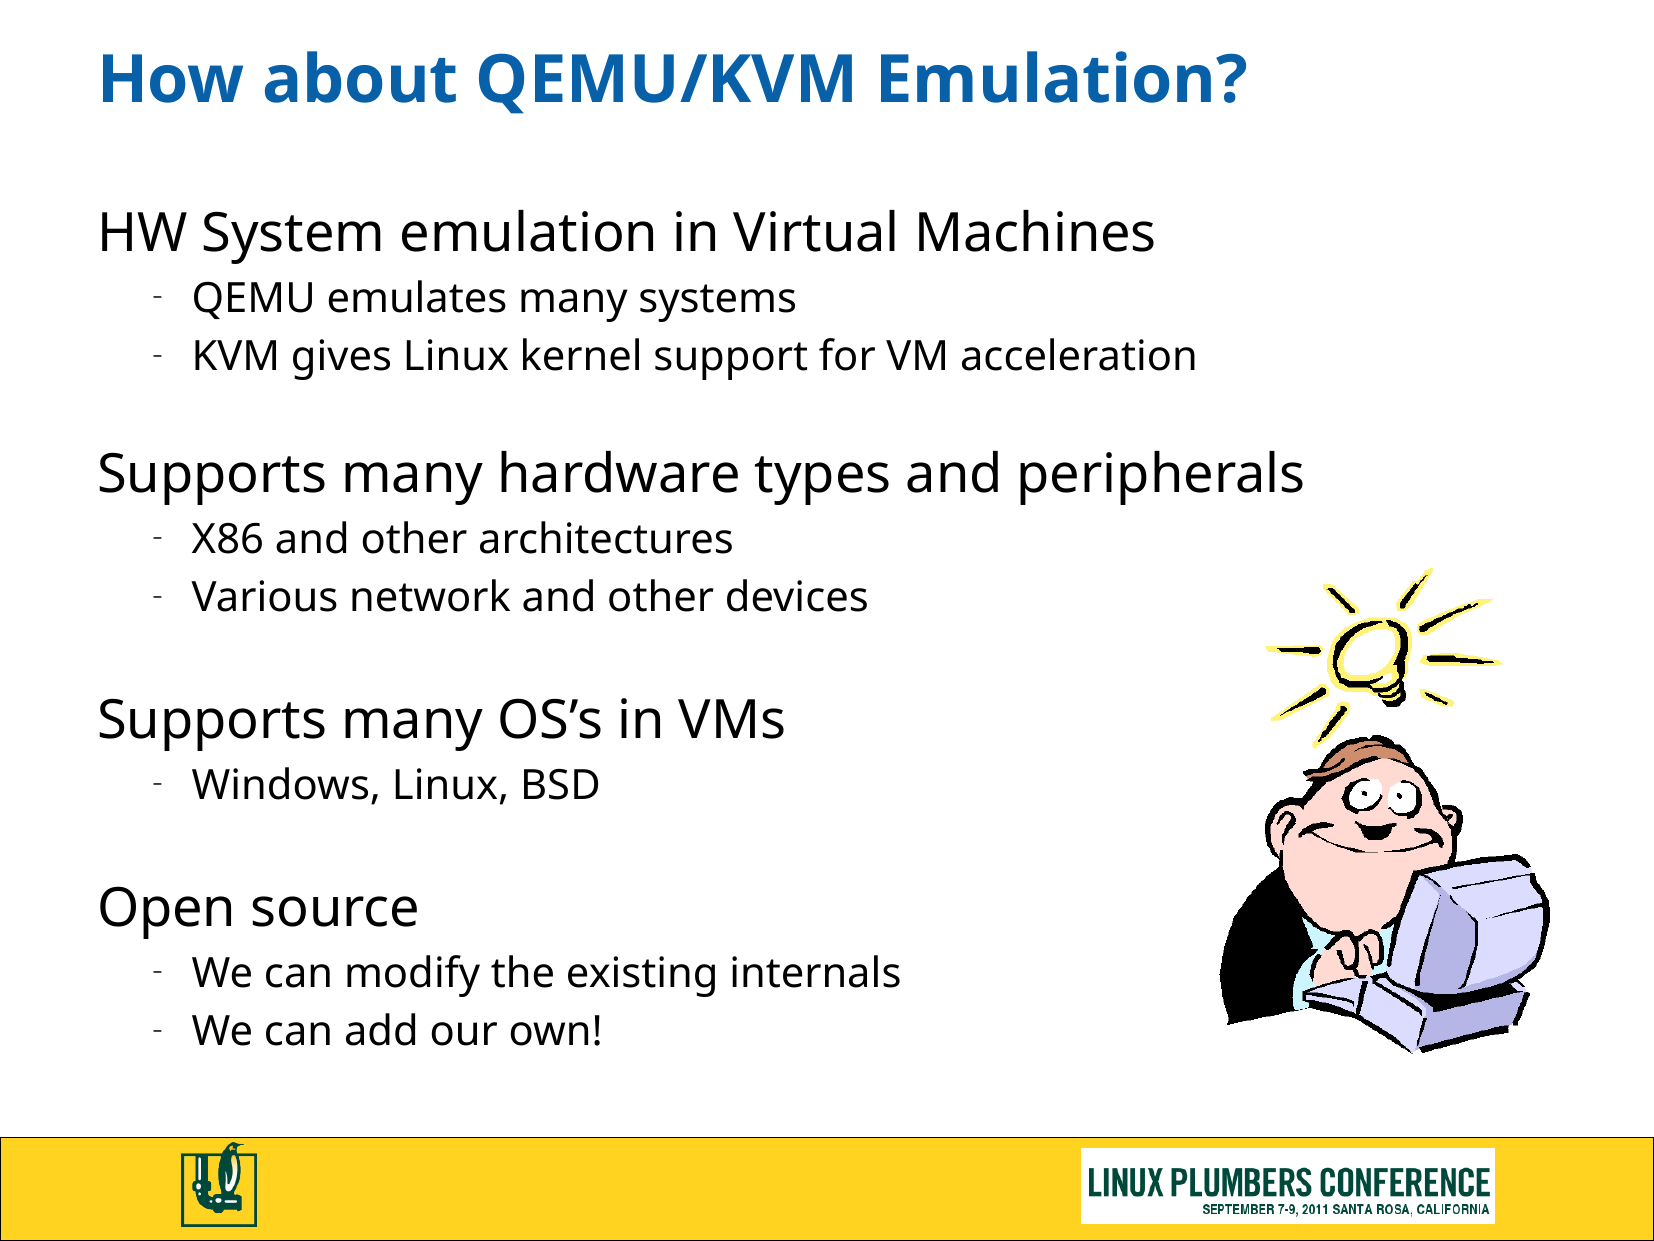

# How about QEMU/KVM Emulation?
HW System emulation in Virtual Machines
QEMU emulates many systems
KVM gives Linux kernel support for VM acceleration
Supports many hardware types and peripherals
X86 and other architectures
Various network and other devices
Supports many OS’s in VMs
Windows, Linux, BSD
Open source
We can modify the existing internals
We can add our own!